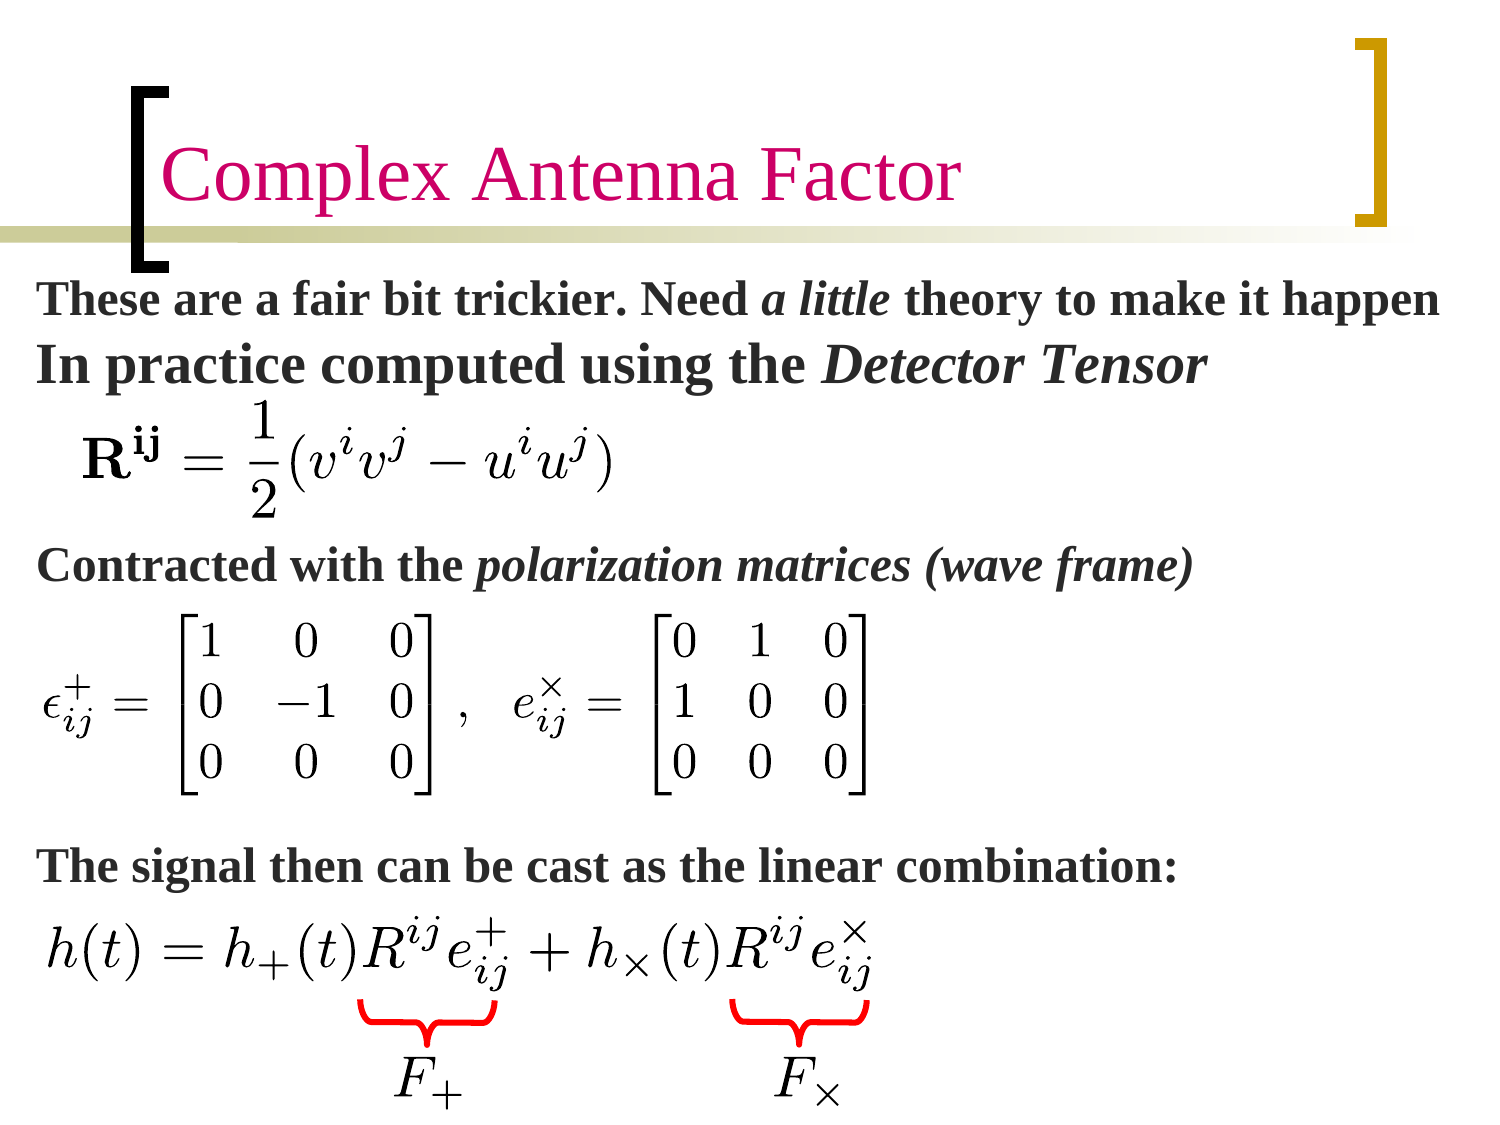

# Complex Antenna Factor
These are a fair bit trickier. Need a little theory to make it happen
In practice computed using the Detector Tensor
Contracted with the polarization matrices (wave frame)
The signal then can be cast as the linear combination: